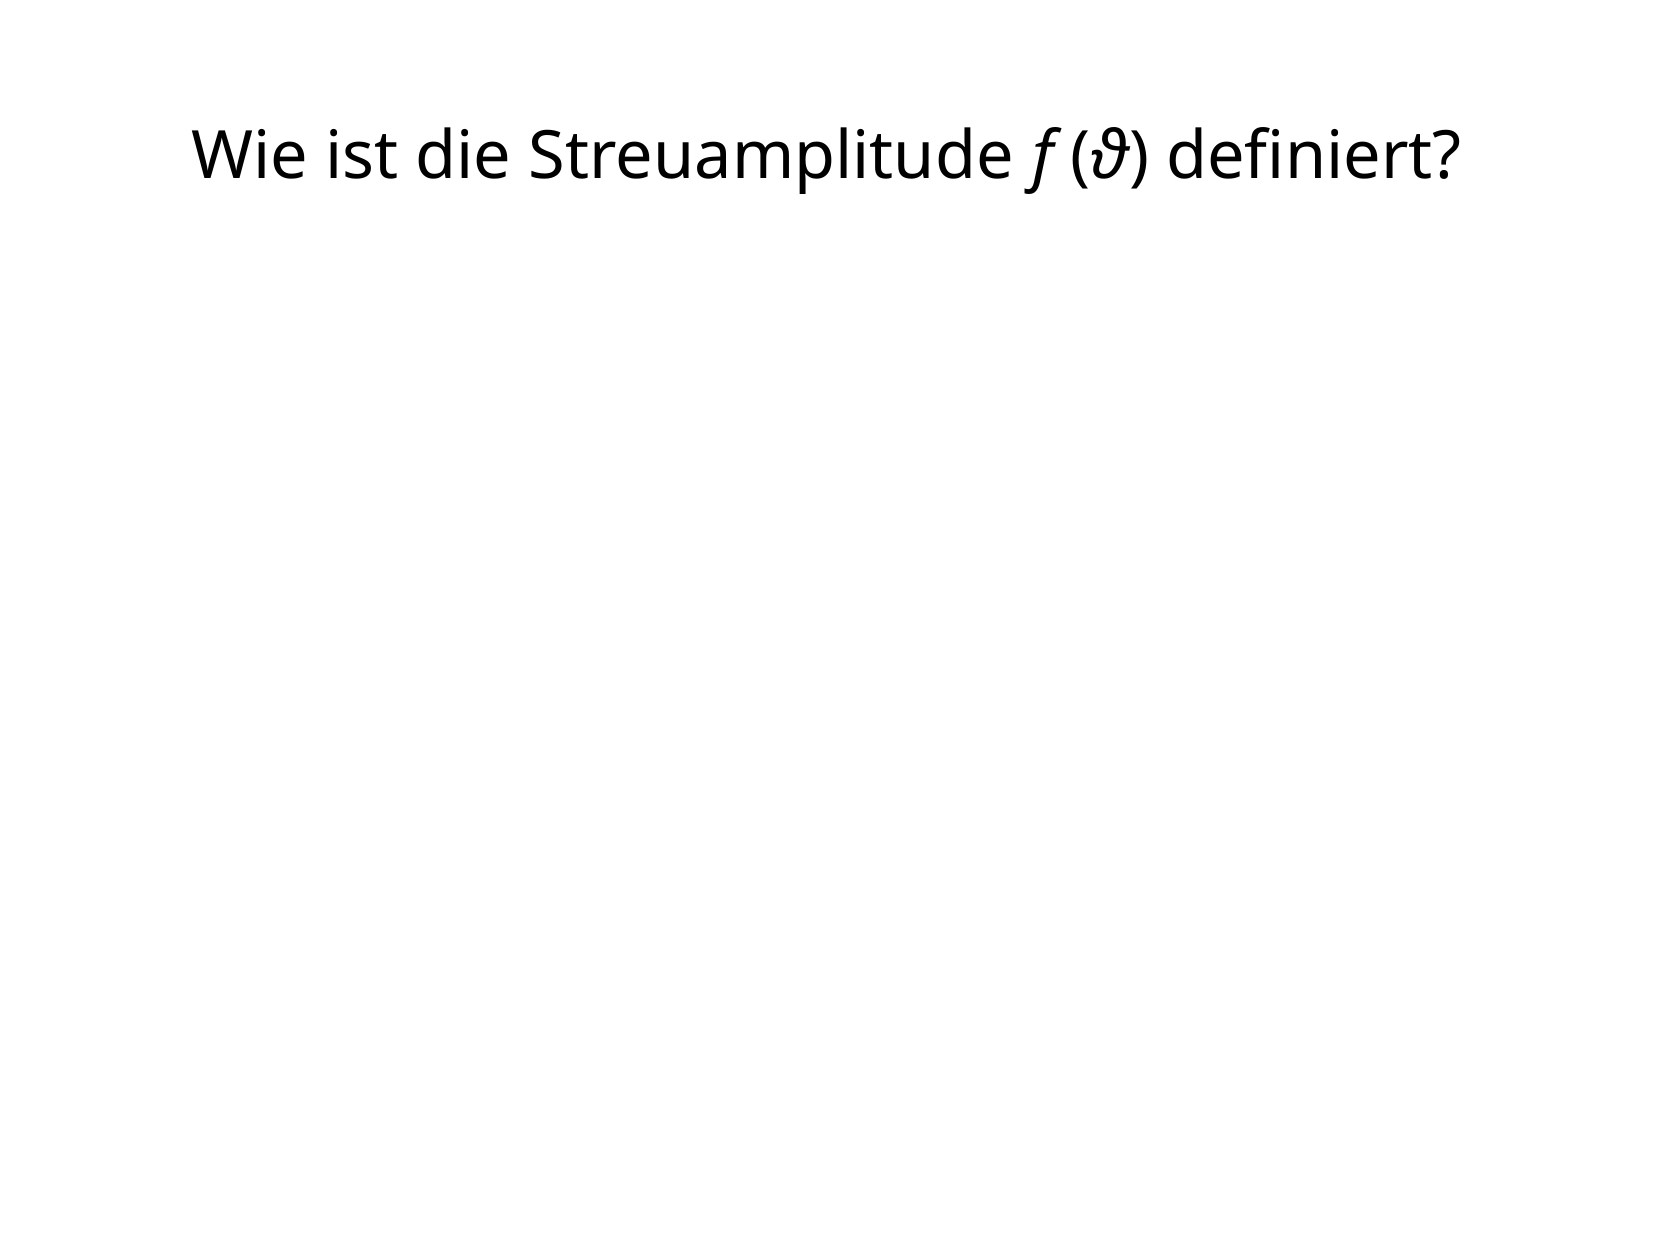

# Wie ist die Streuamplitude f (ϑ) definiert?